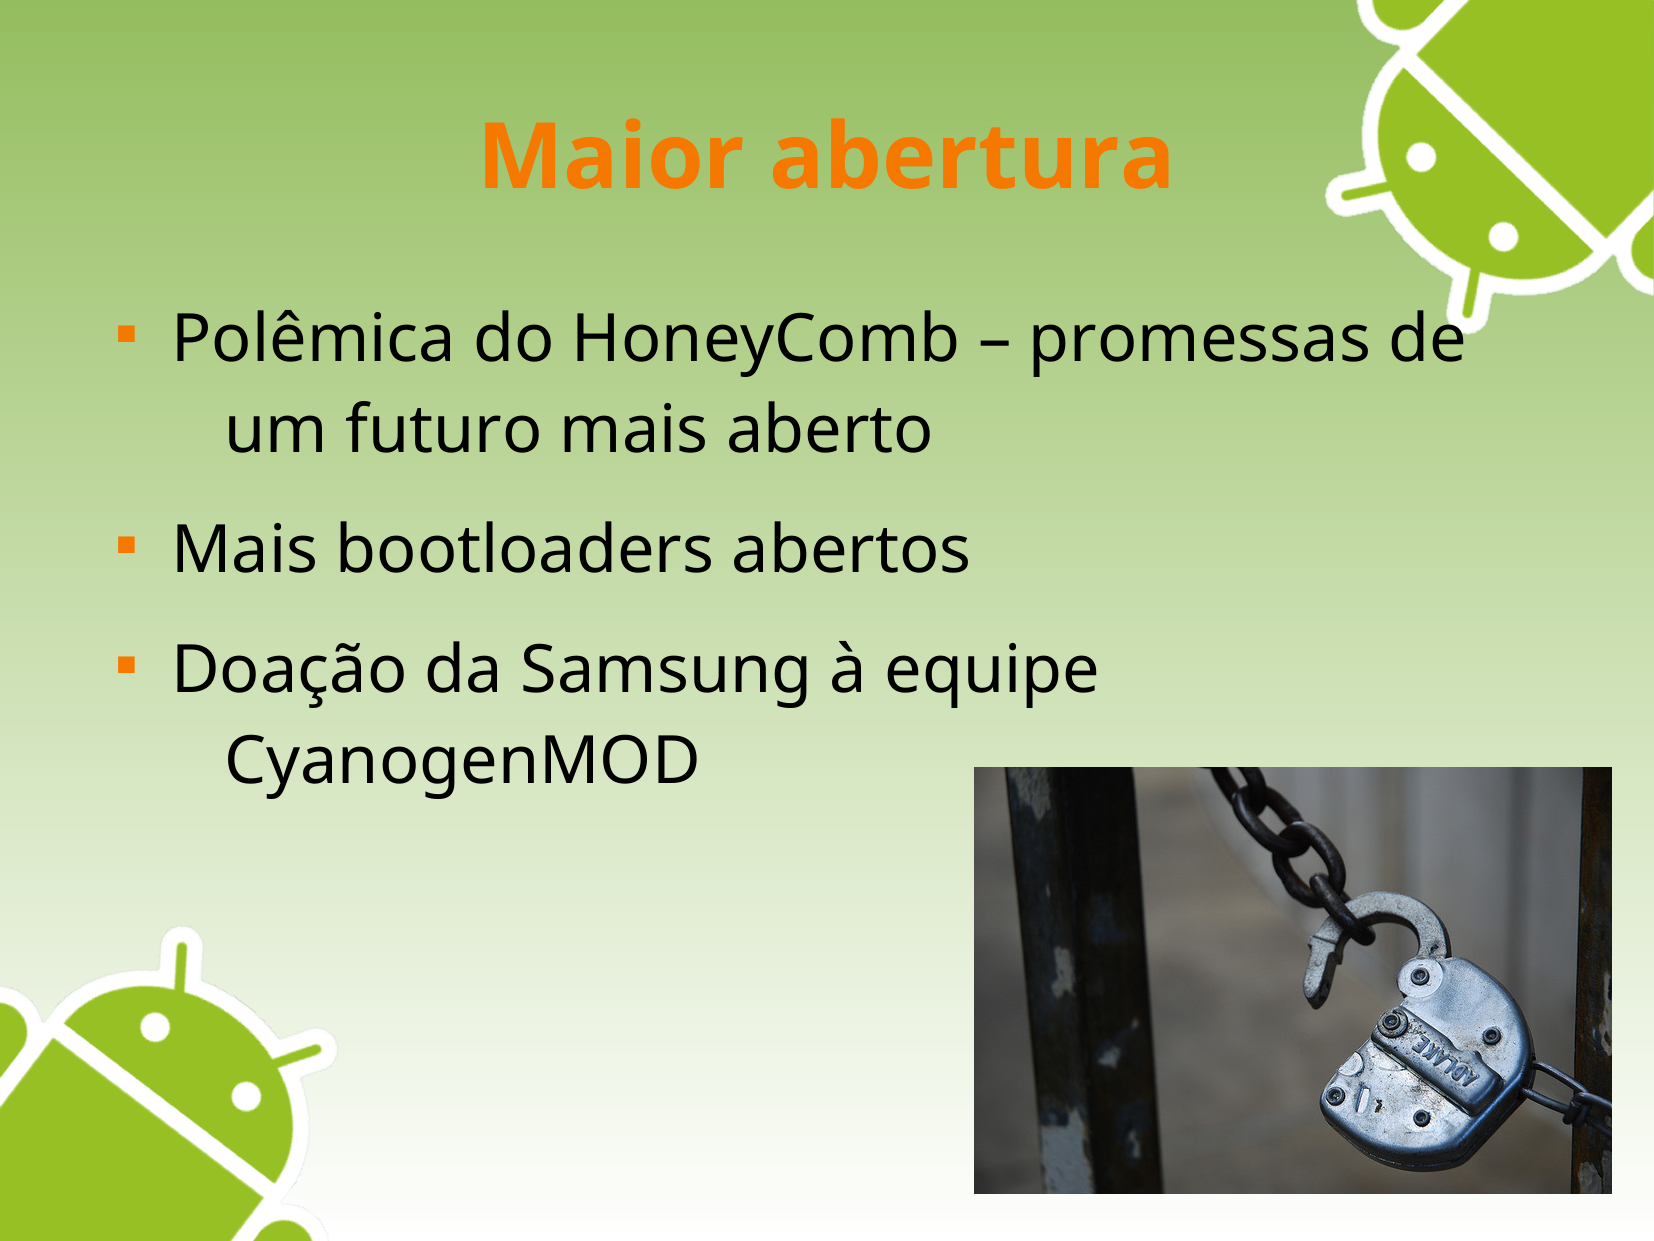

# Maior abertura
Polêmica do HoneyComb – promessas de um futuro mais aberto
Mais bootloaders abertos
Doação da Samsung à equipe CyanogenMOD